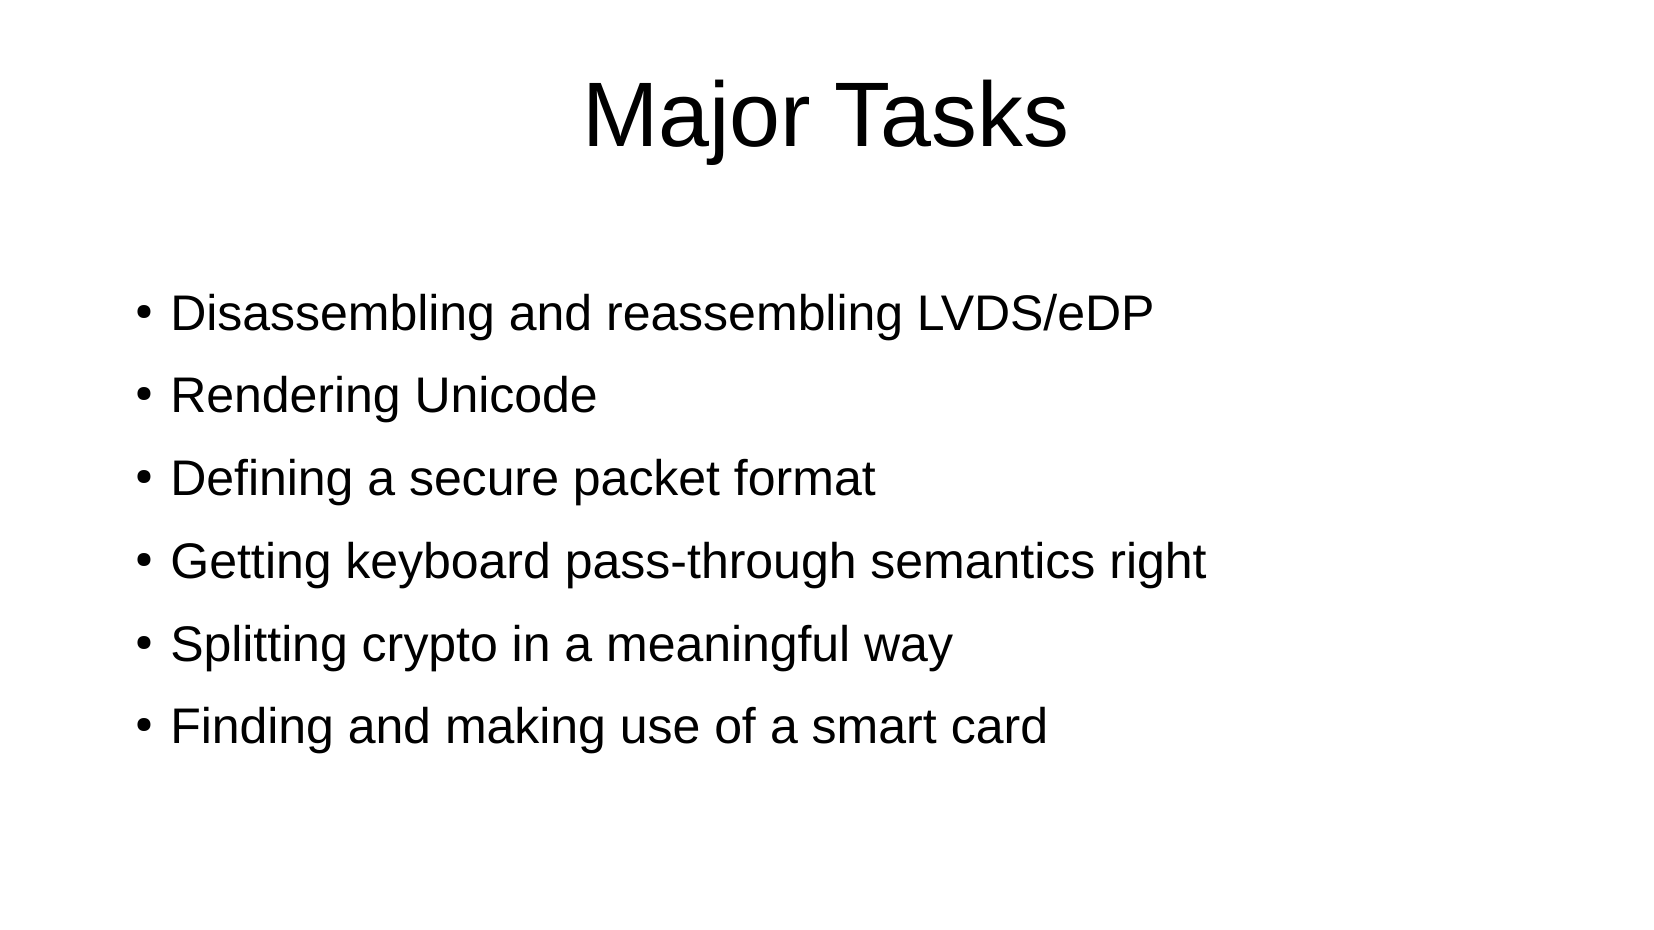

# Major Tasks
Disassembling and reassembling LVDS/eDP
Rendering Unicode
Defining a secure packet format
Getting keyboard pass-through semantics right
Splitting crypto in a meaningful way
Finding and making use of a smart card